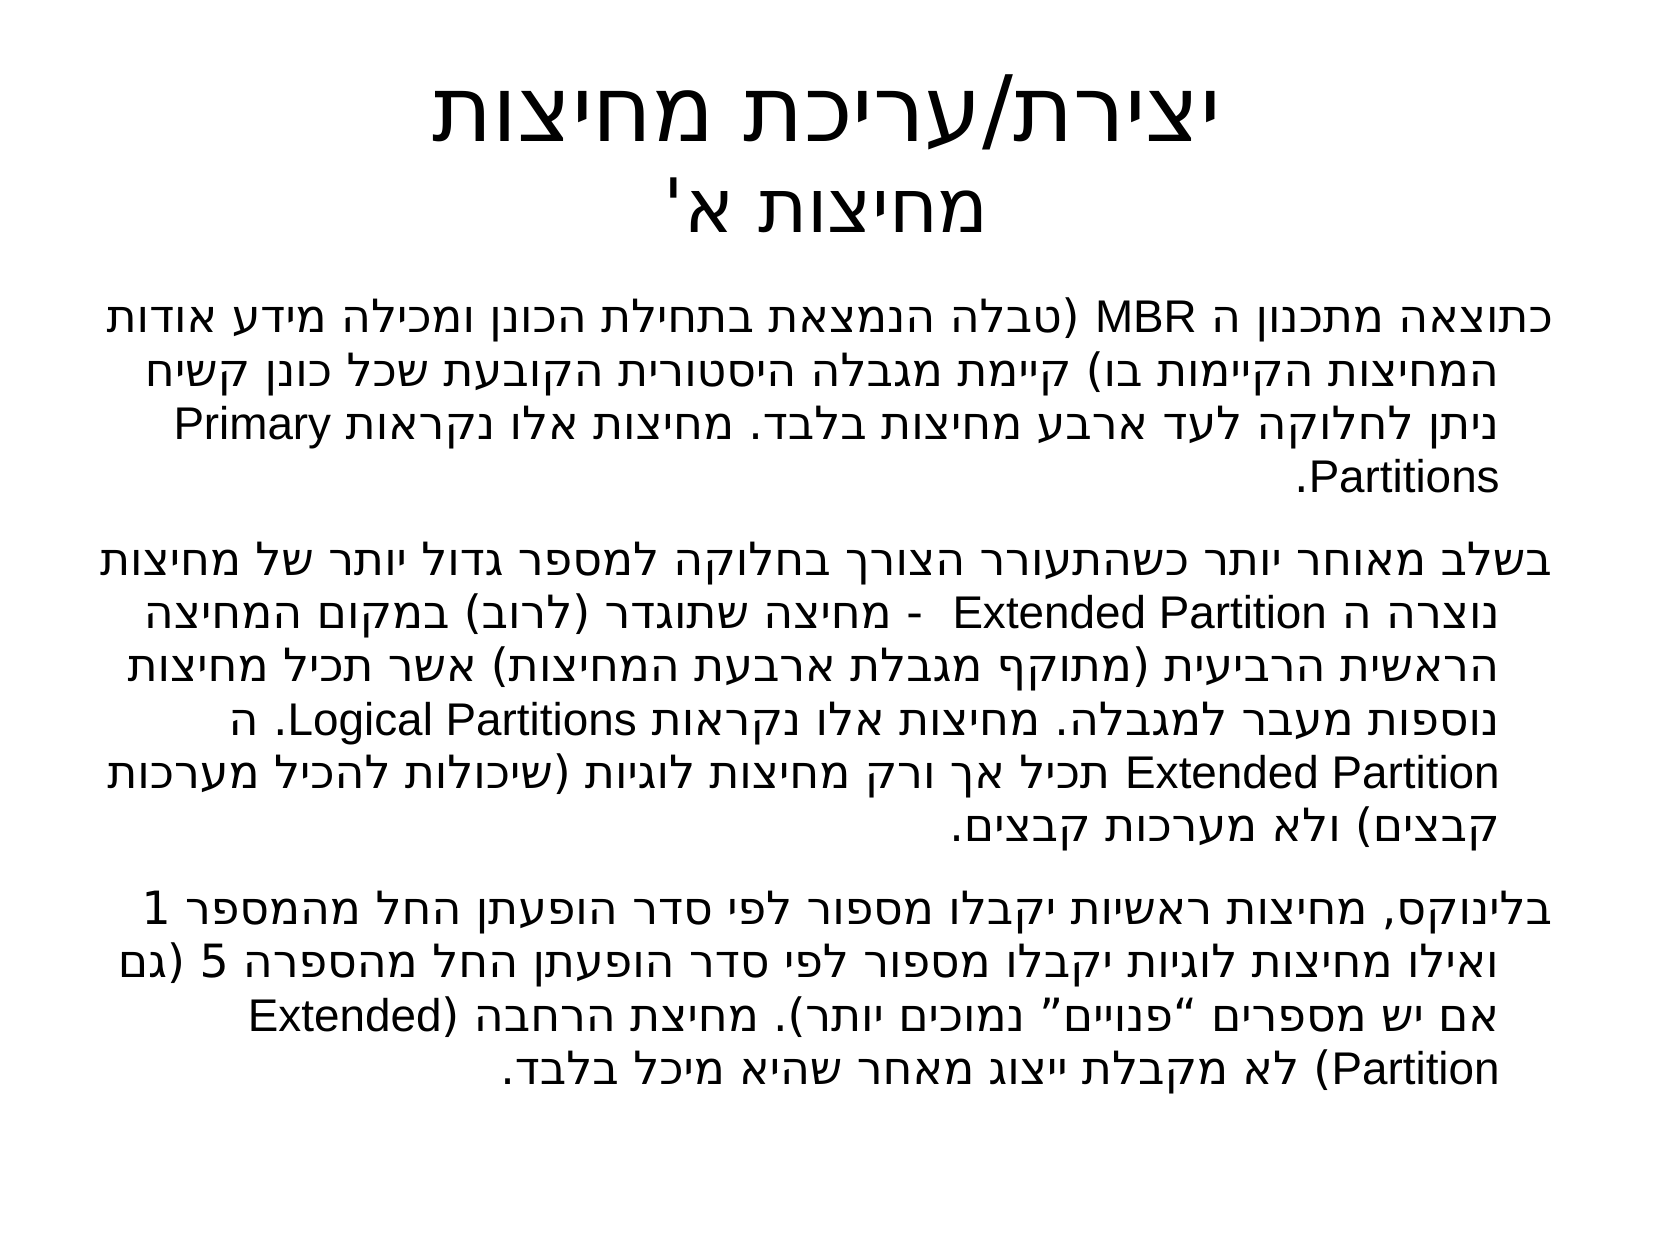

# יצירת/עריכת מחיצות מחיצות א'
כתוצאה מתכנון ה MBR (טבלה הנמצאת בתחילת הכונן ומכילה מידע אודות המחיצות הקיימות בו) קיימת מגבלה היסטורית הקובעת שכל כונן קשיח ניתן לחלוקה לעד ארבע מחיצות בלבד. מחיצות אלו נקראות Primary Partitions.
בשלב מאוחר יותר כשהתעורר הצורך בחלוקה למספר גדול יותר של מחיצות נוצרה ה Extended Partition - מחיצה שתוגדר (לרוב) במקום המחיצה הראשית הרביעית (מתוקף מגבלת ארבעת המחיצות) אשר תכיל מחיצות נוספות מעבר למגבלה. מחיצות אלו נקראות Logical Partitions. ה Extended Partition תכיל אך ורק מחיצות לוגיות (שיכולות להכיל מערכות קבצים) ולא מערכות קבצים.
בלינוקס, מחיצות ראשיות יקבלו מספור לפי סדר הופעתן החל מהמספר 1 ואילו מחיצות לוגיות יקבלו מספור לפי סדר הופעתן החל מהספרה 5 (גם אם יש מספרים “פנויים” נמוכים יותר). מחיצת הרחבה (Extended Partition) לא מקבלת ייצוג מאחר שהיא מיכל בלבד.